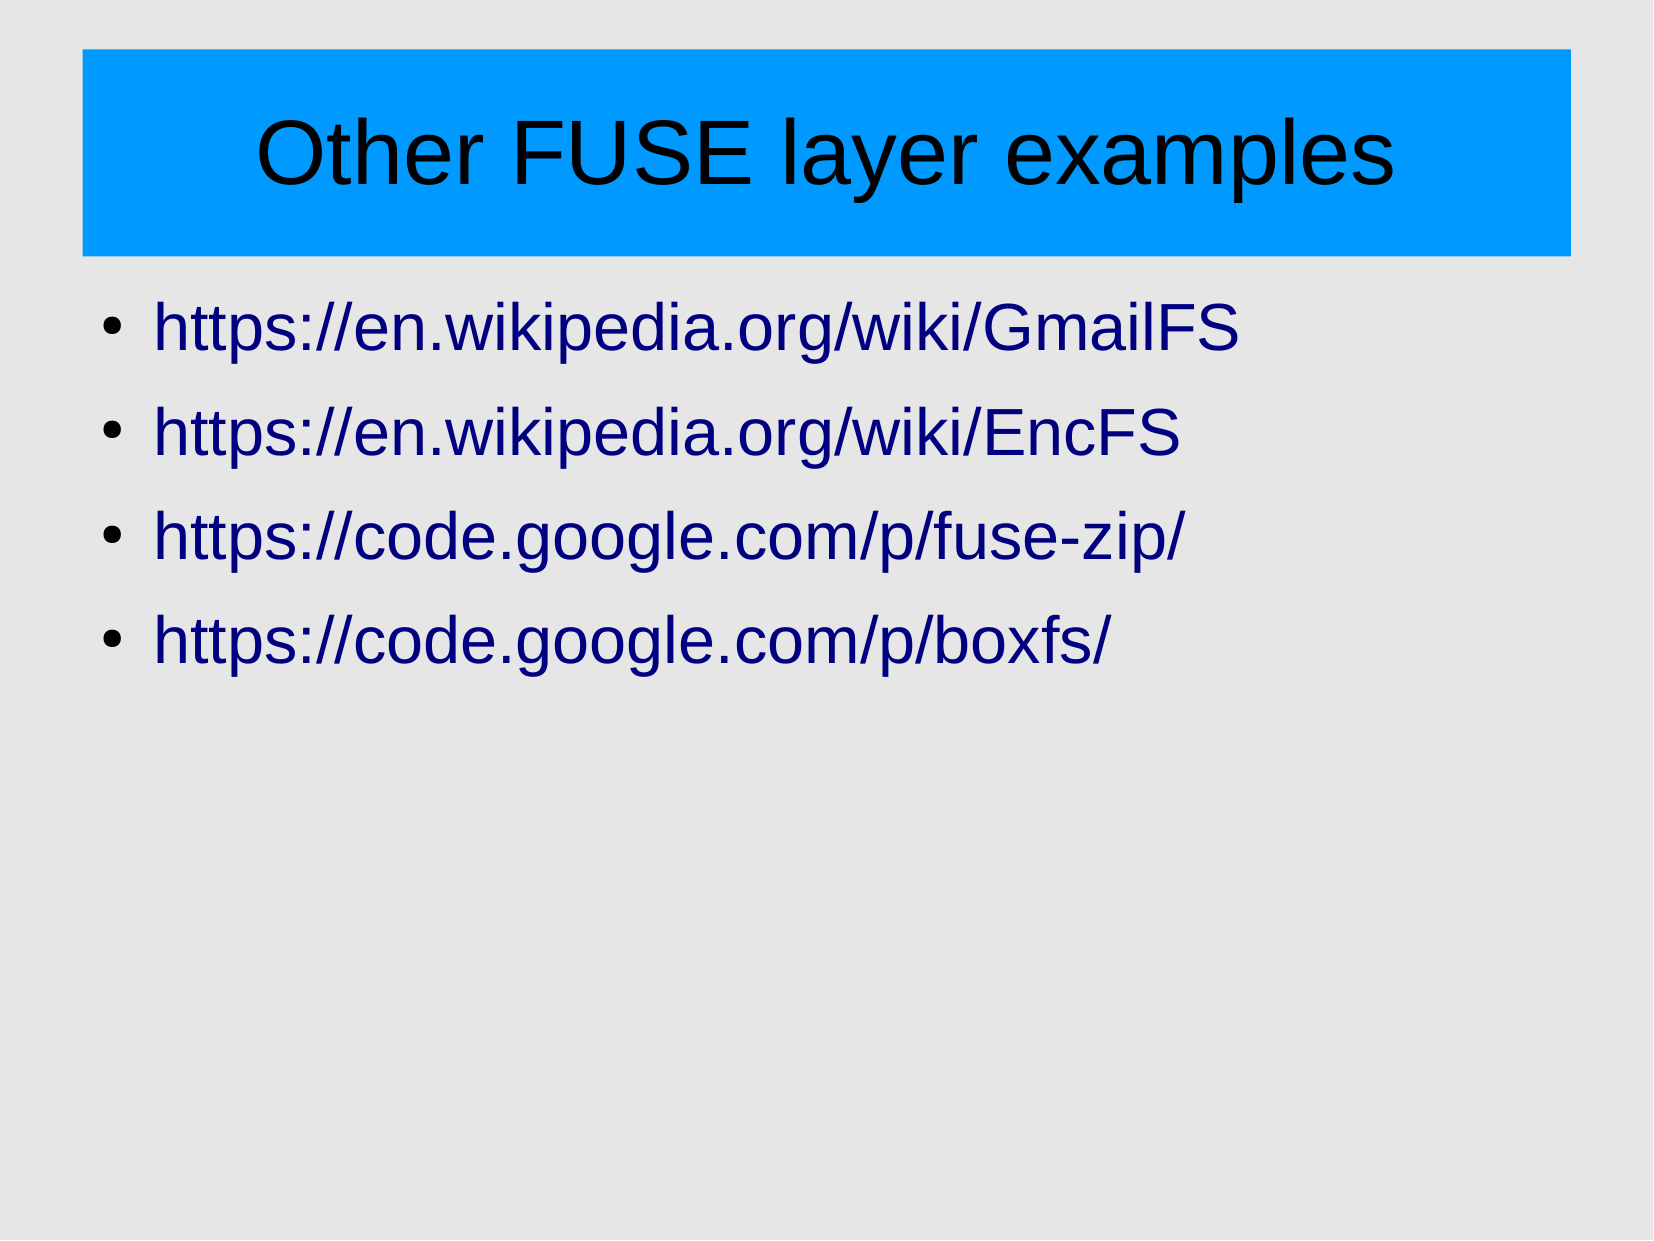

# Other FUSE layer examples
https://en.wikipedia.org/wiki/GmailFS
https://en.wikipedia.org/wiki/EncFS
https://code.google.com/p/fuse-zip/
https://code.google.com/p/boxfs/